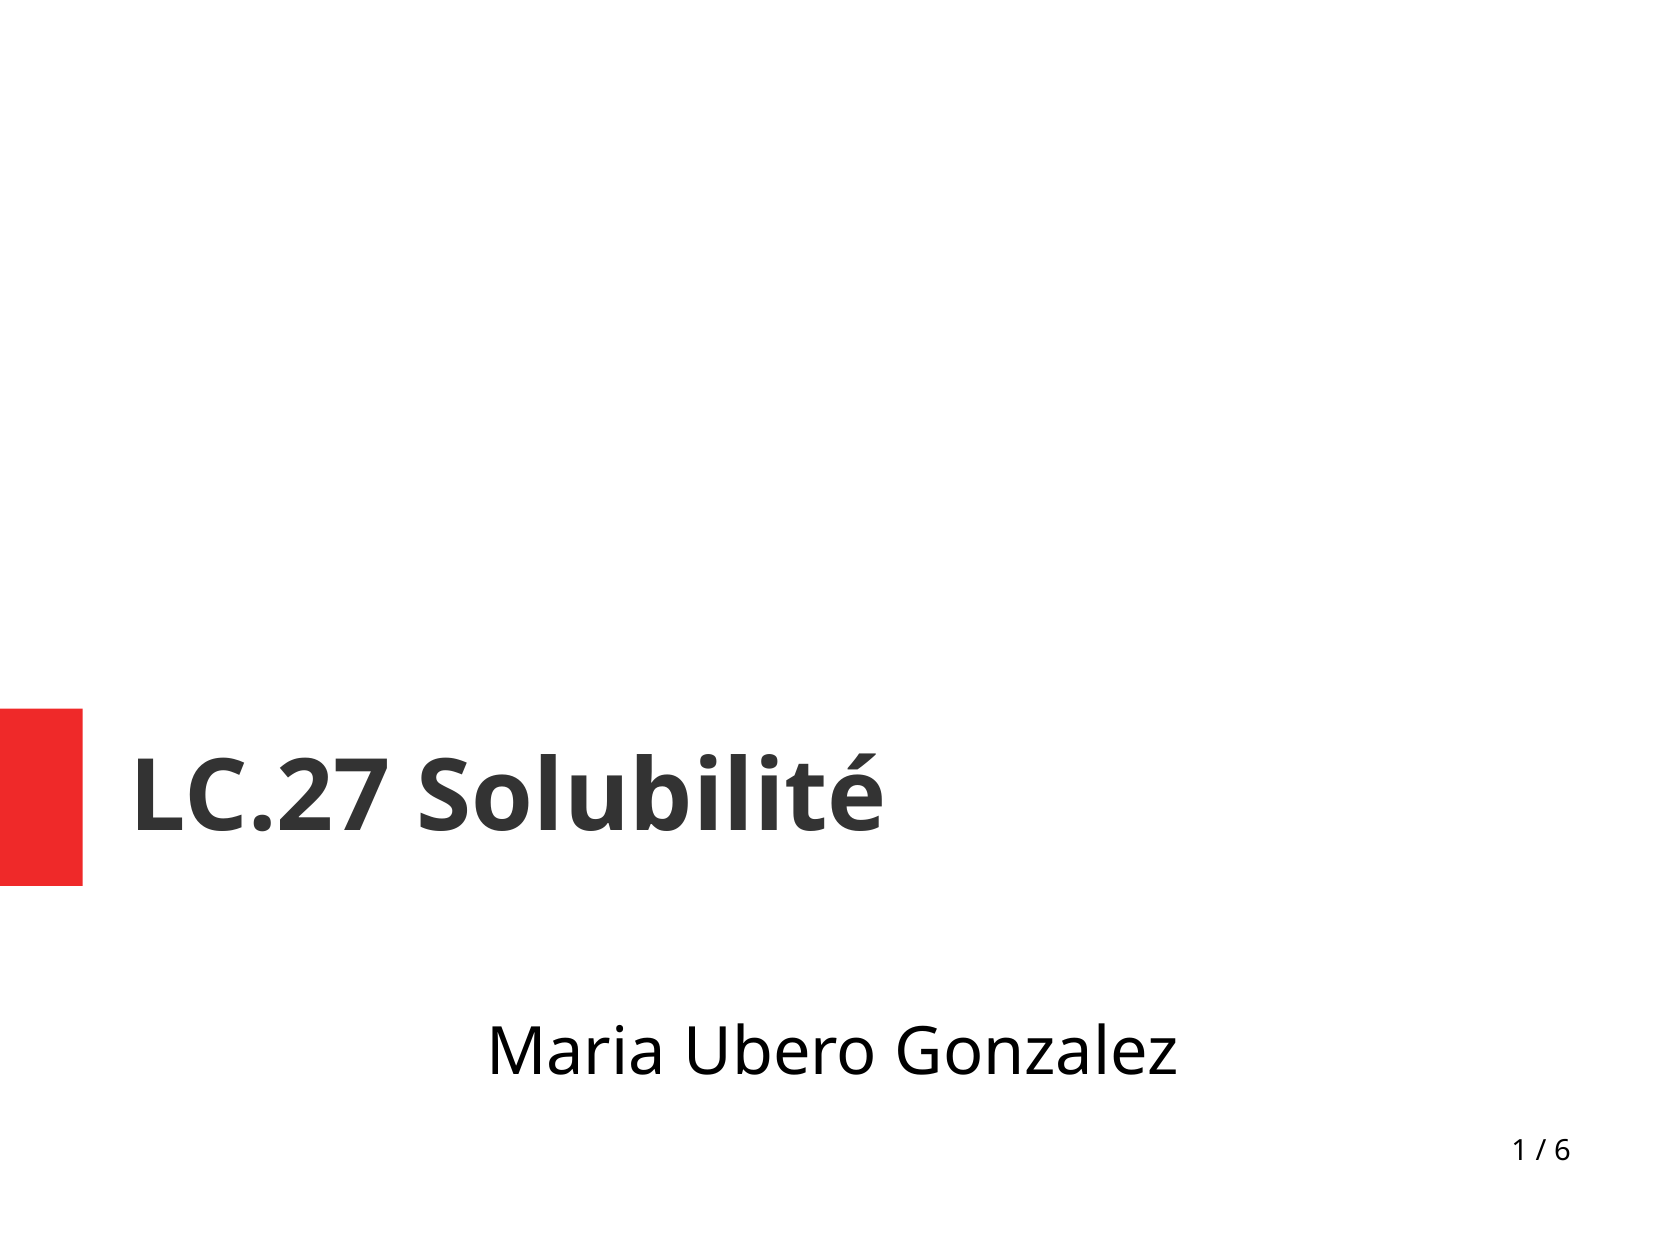

# LC.27 Solubilité
Maria Ubero Gonzalez
1